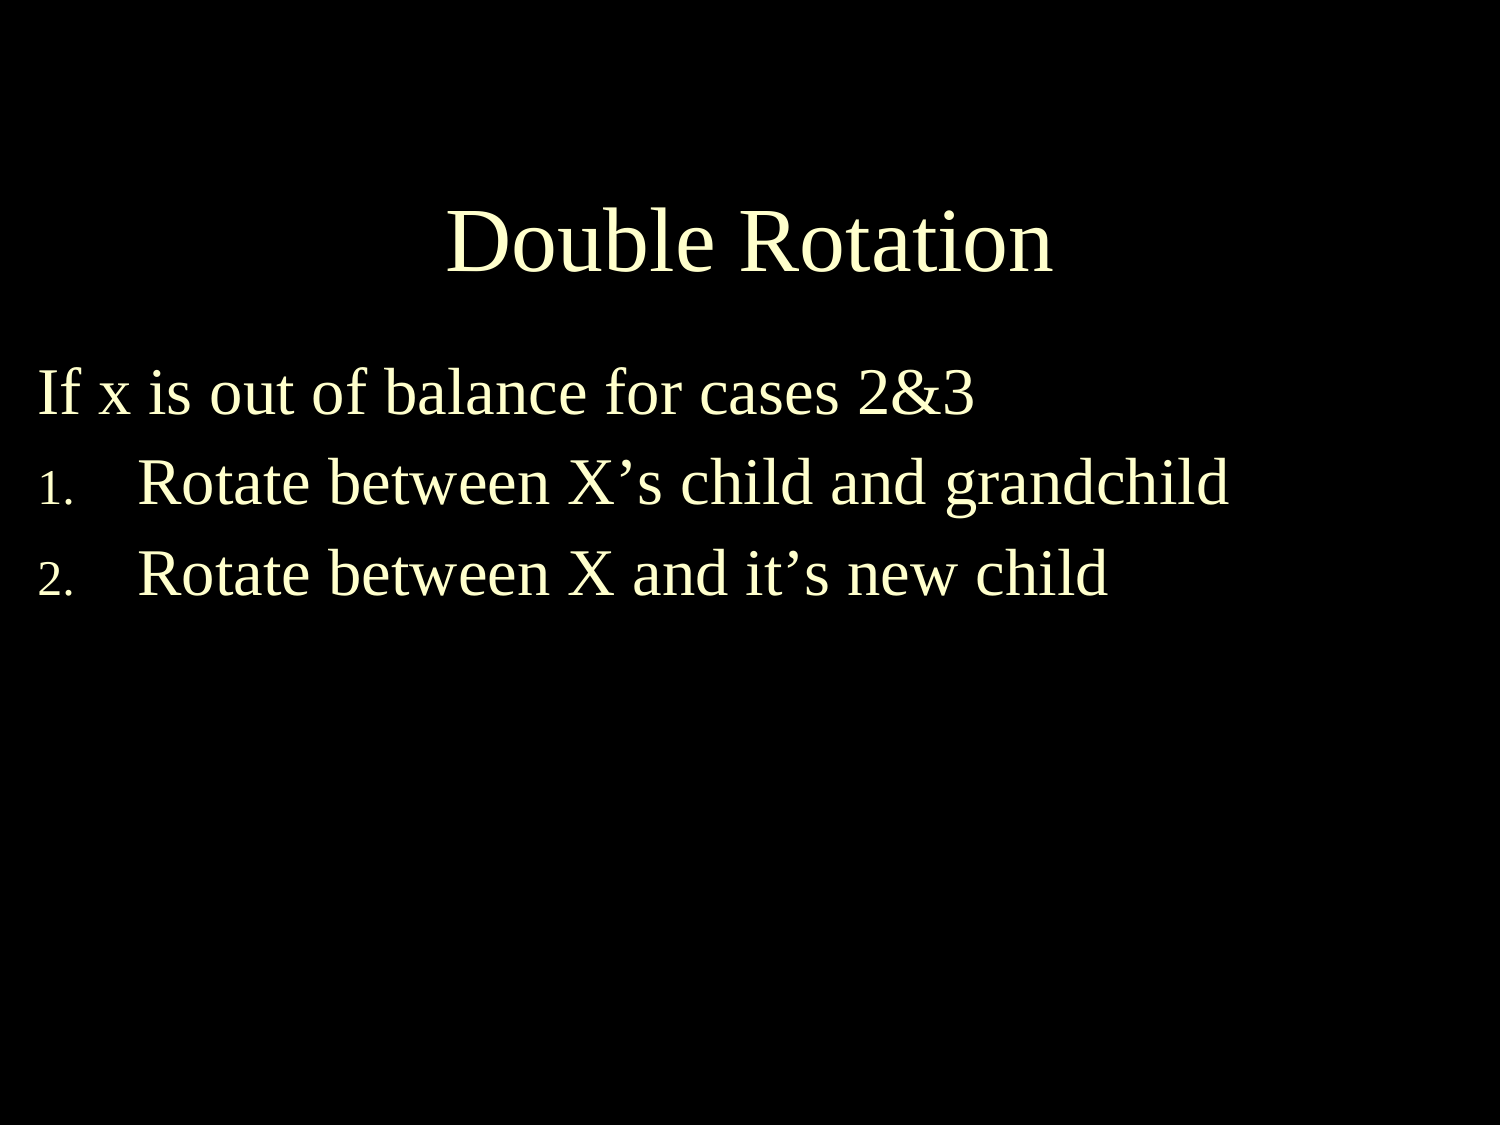

# Double Rotation
If x is out of balance for cases 2&3
Rotate between X’s child and grandchild
Rotate between X and it’s new child